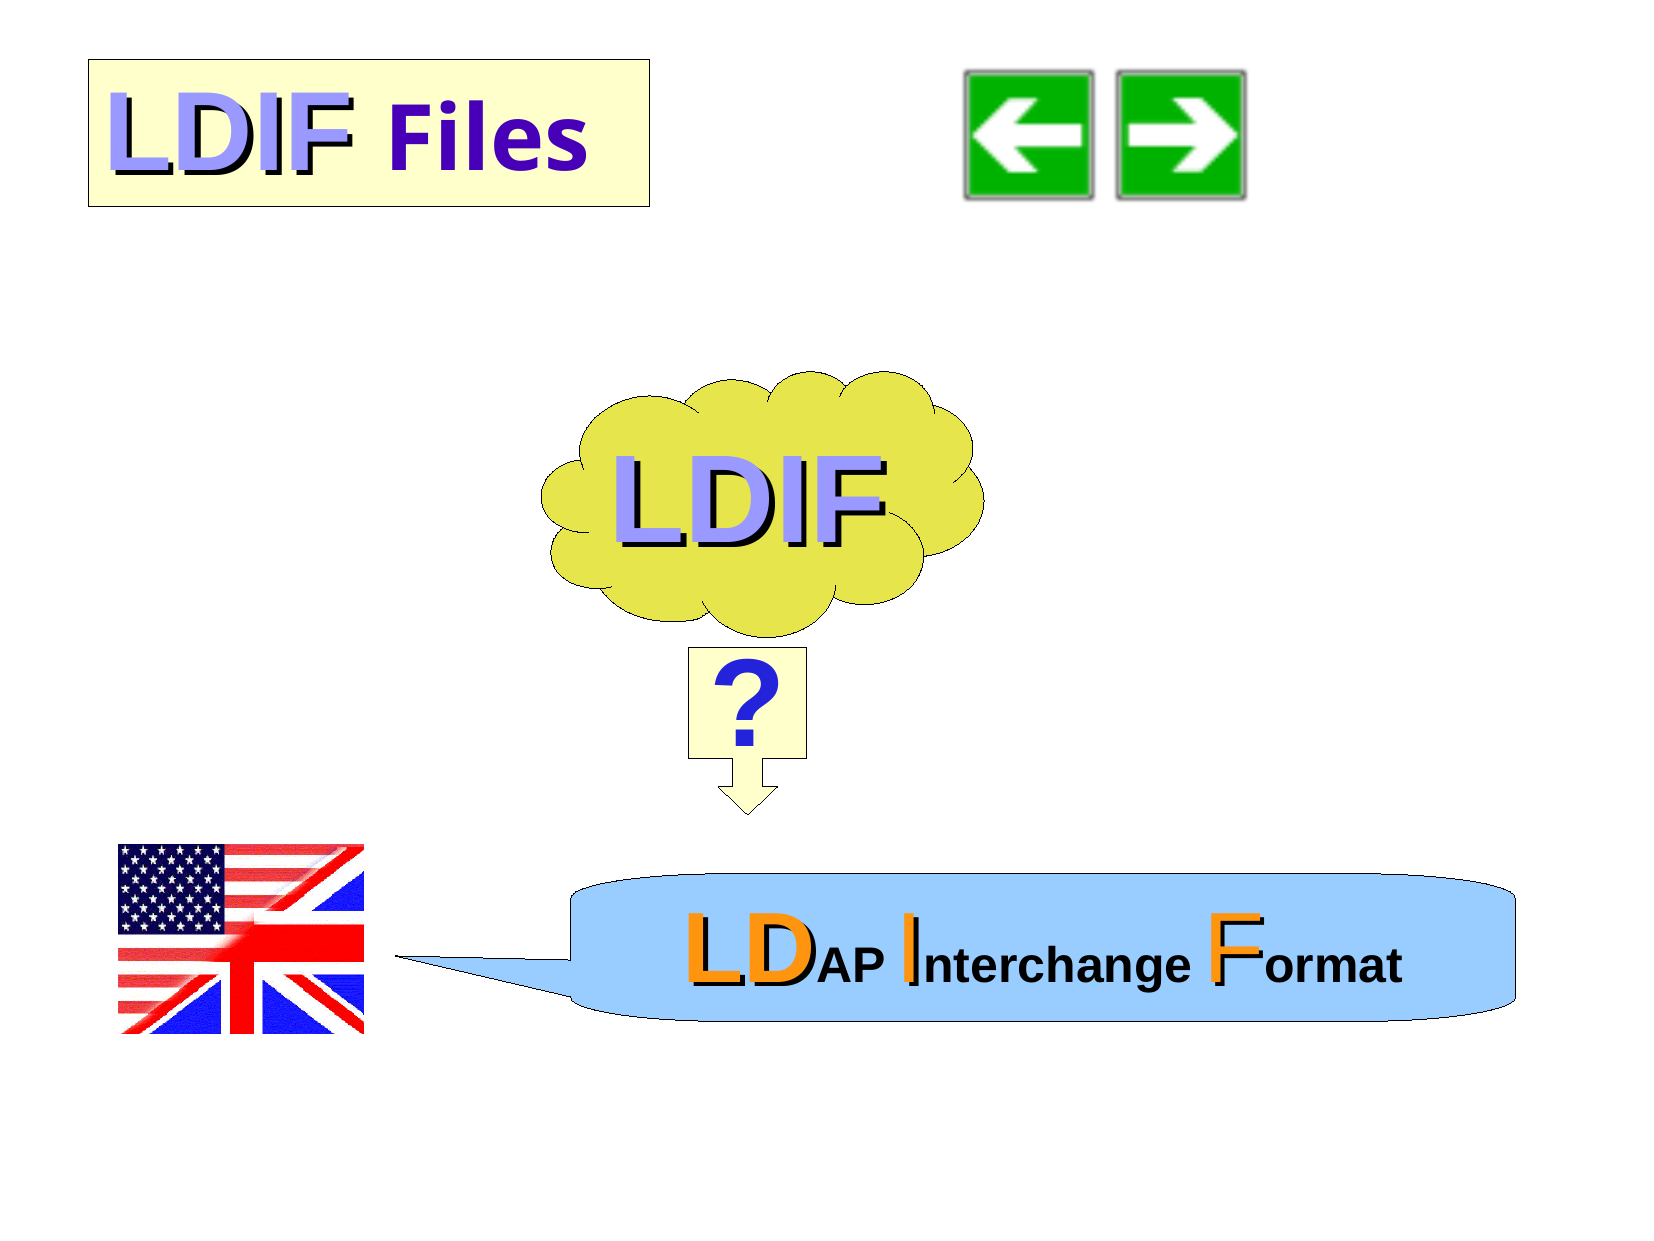

LDIF Files
LDIF
?
LDAP Interchange Format